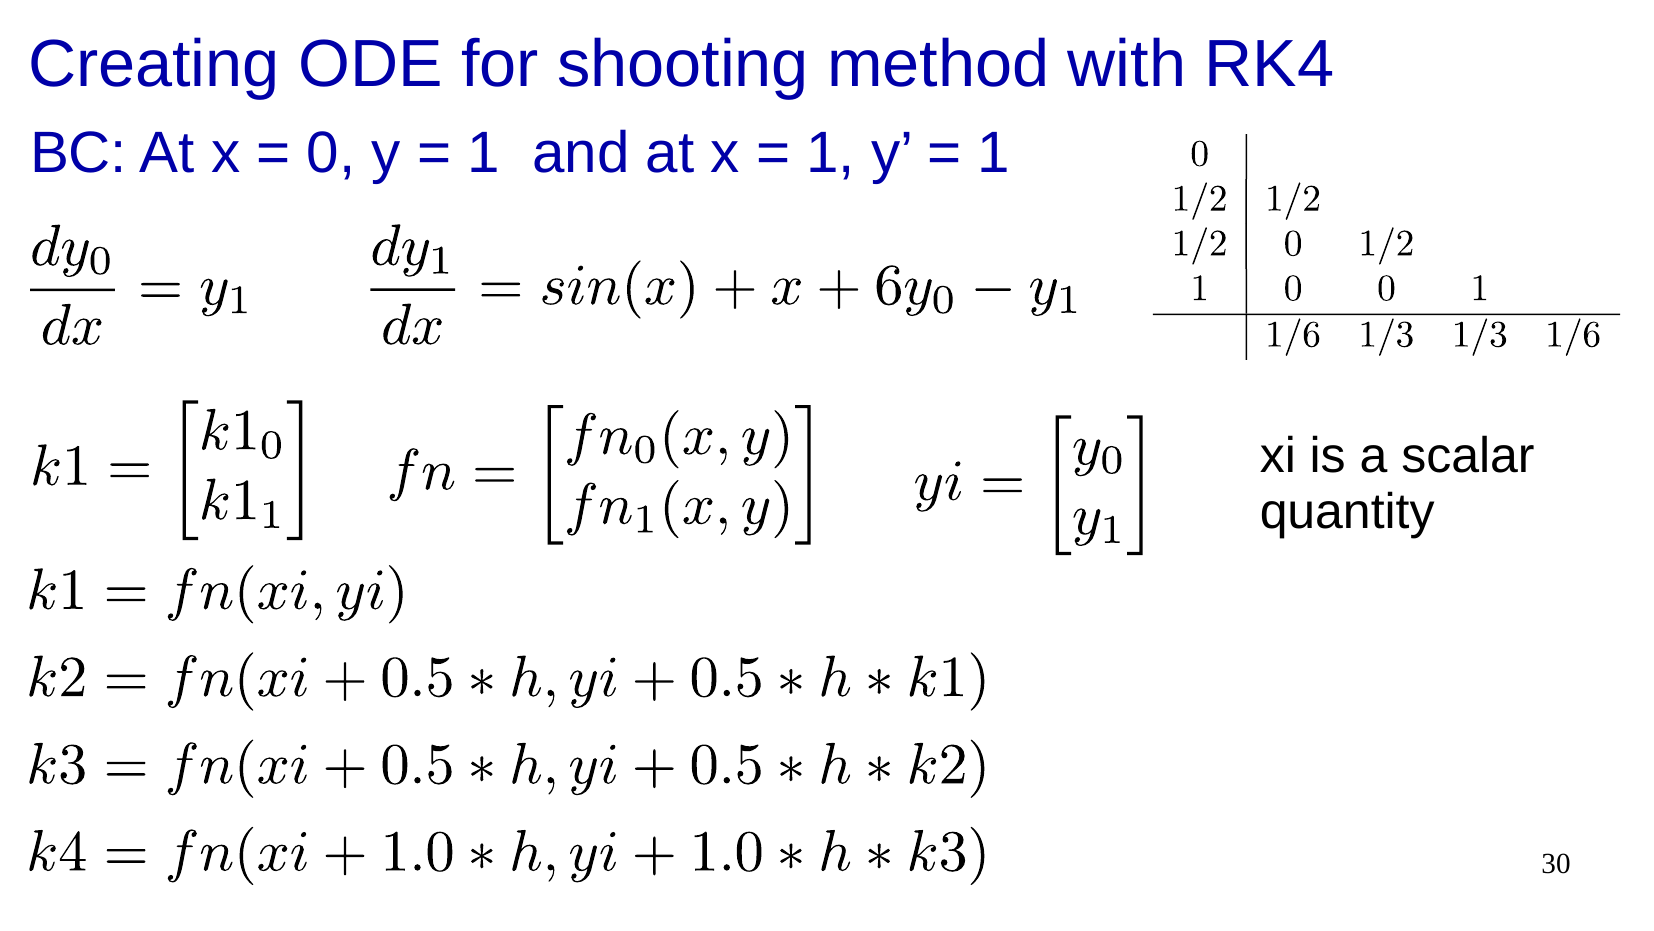

# Creating ODE for shooting method with RK4
BC: At x = 0, y = 1 and at x = 1, y’ = 1
xi is a scalar quantity
30